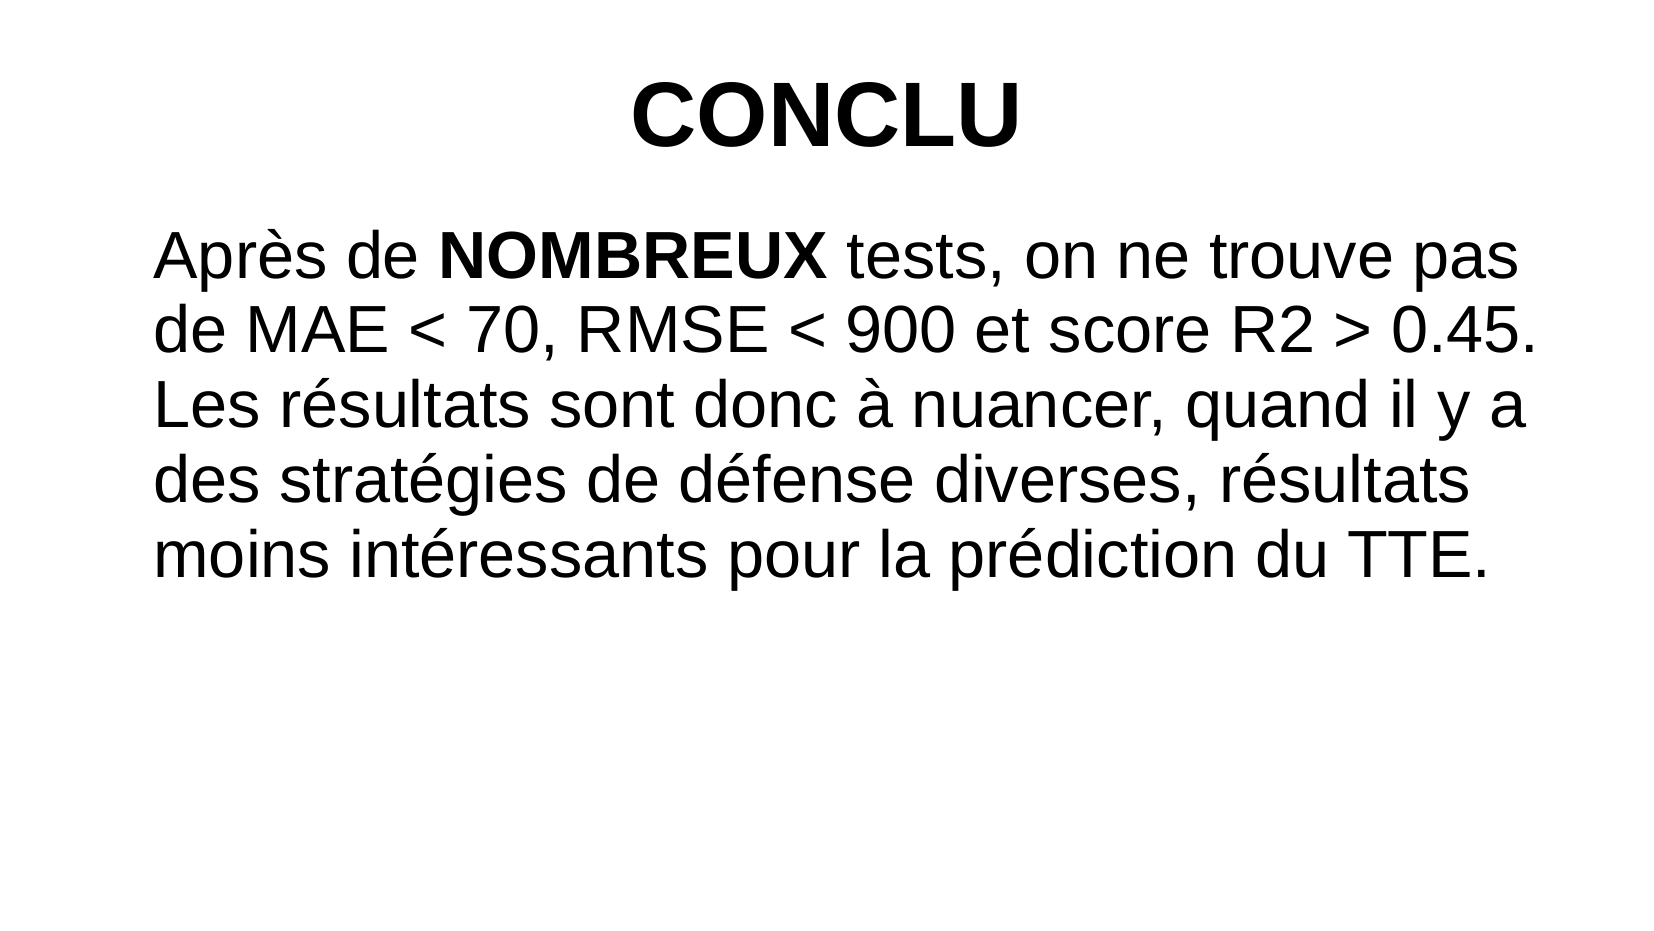

# CONCLU
Après de NOMBREUX tests, on ne trouve pas de MAE < 70, RMSE < 900 et score R2 > 0.45. Les résultats sont donc à nuancer, quand il y a des stratégies de défense diverses, résultats moins intéressants pour la prédiction du TTE.